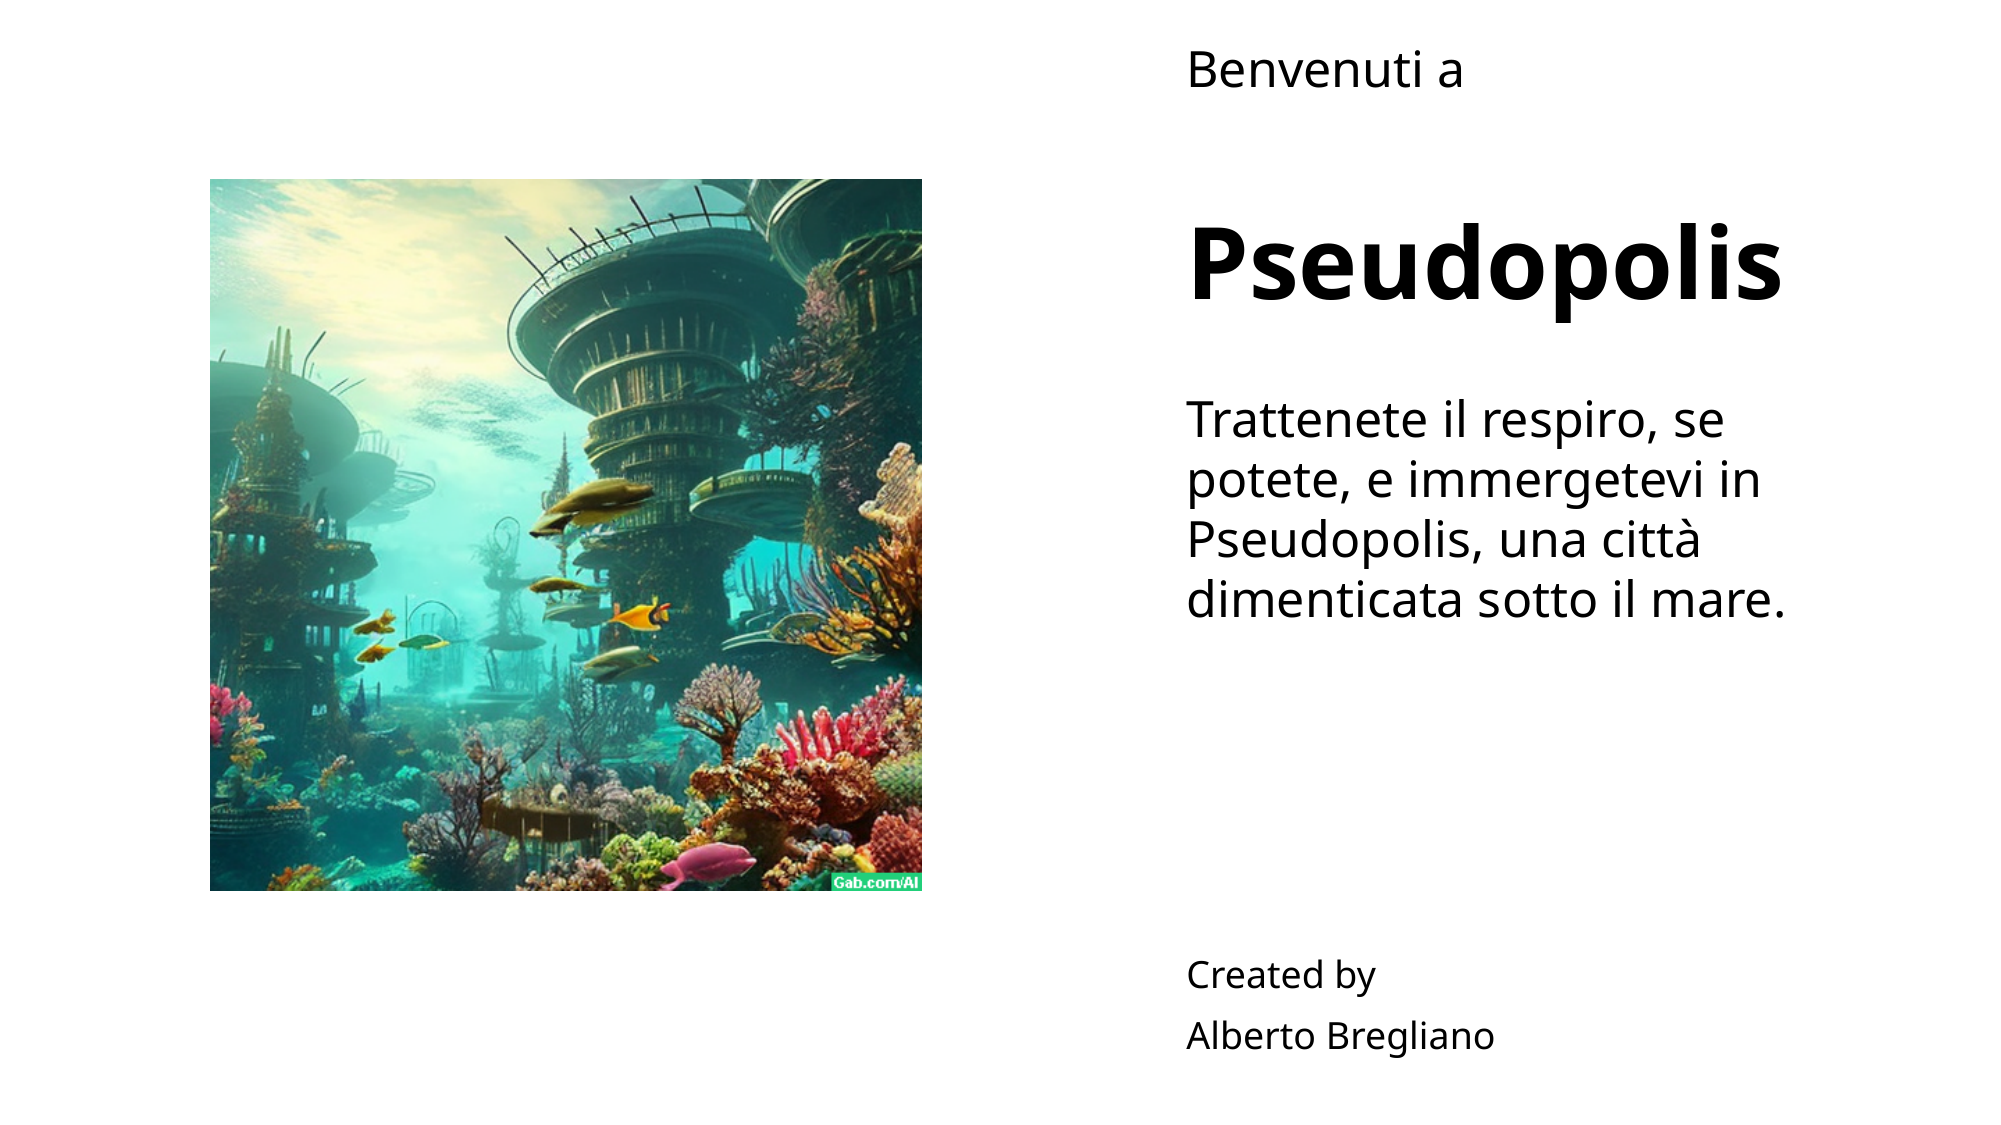

Benvenuti a
Pseudopolis
Trattenete il respiro, se potete, e immergetevi in Pseudopolis, una città dimenticata sotto il mare.
Created by
Alberto Bregliano